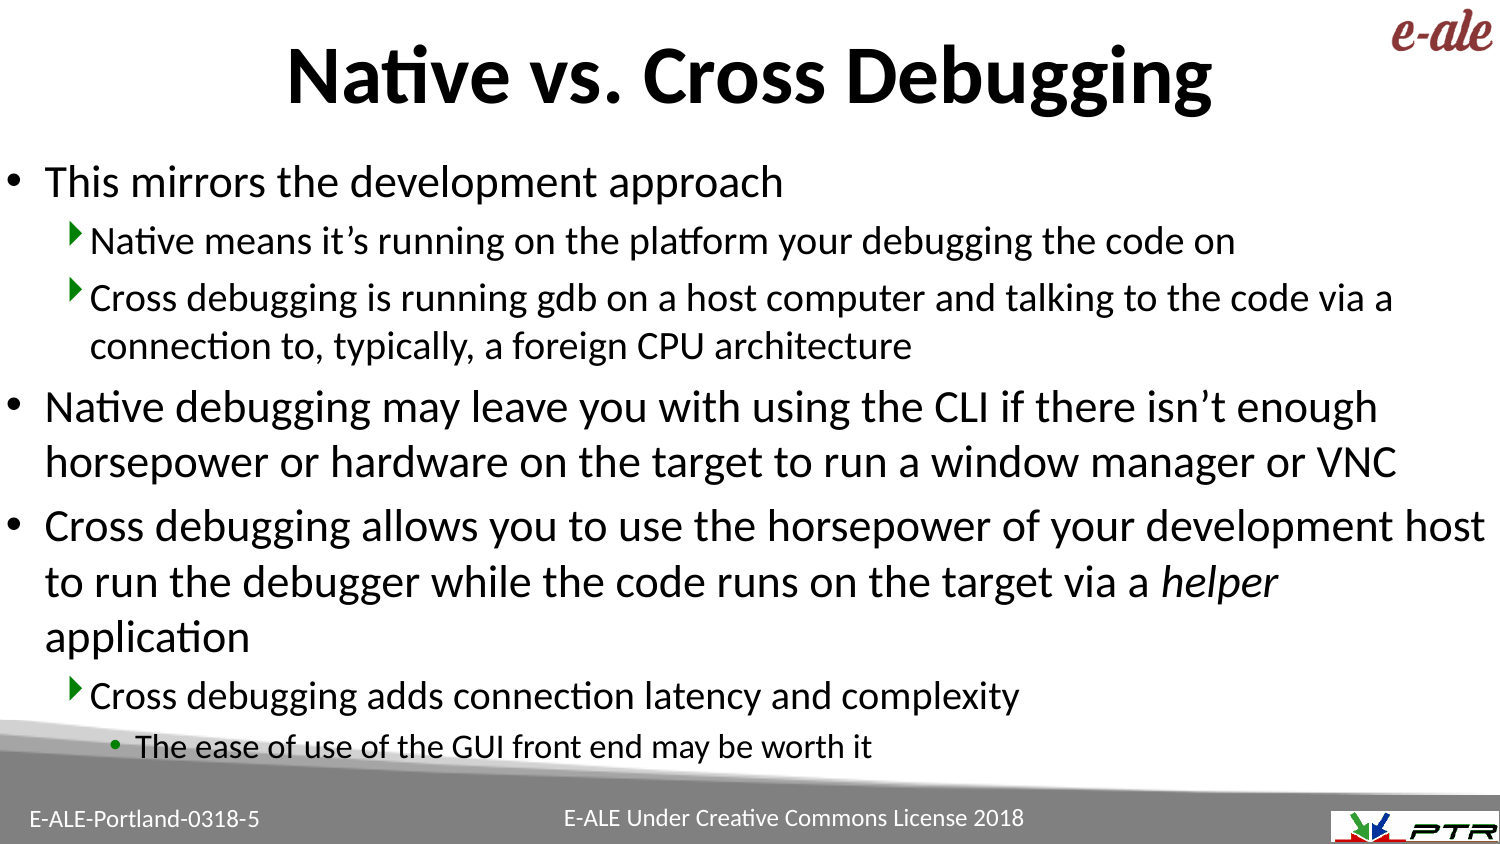

# Native vs. Cross Debugging
This mirrors the development approach
Native means it’s running on the platform your debugging the code on
Cross debugging is running gdb on a host computer and talking to the code via a connection to, typically, a foreign CPU architecture
Native debugging may leave you with using the CLI if there isn’t enough horsepower or hardware on the target to run a window manager or VNC
Cross debugging allows you to use the horsepower of your development host to run the debugger while the code runs on the target via a helper application
Cross debugging adds connection latency and complexity
The ease of use of the GUI front end may be worth it
E-ALE-Portland-0318-